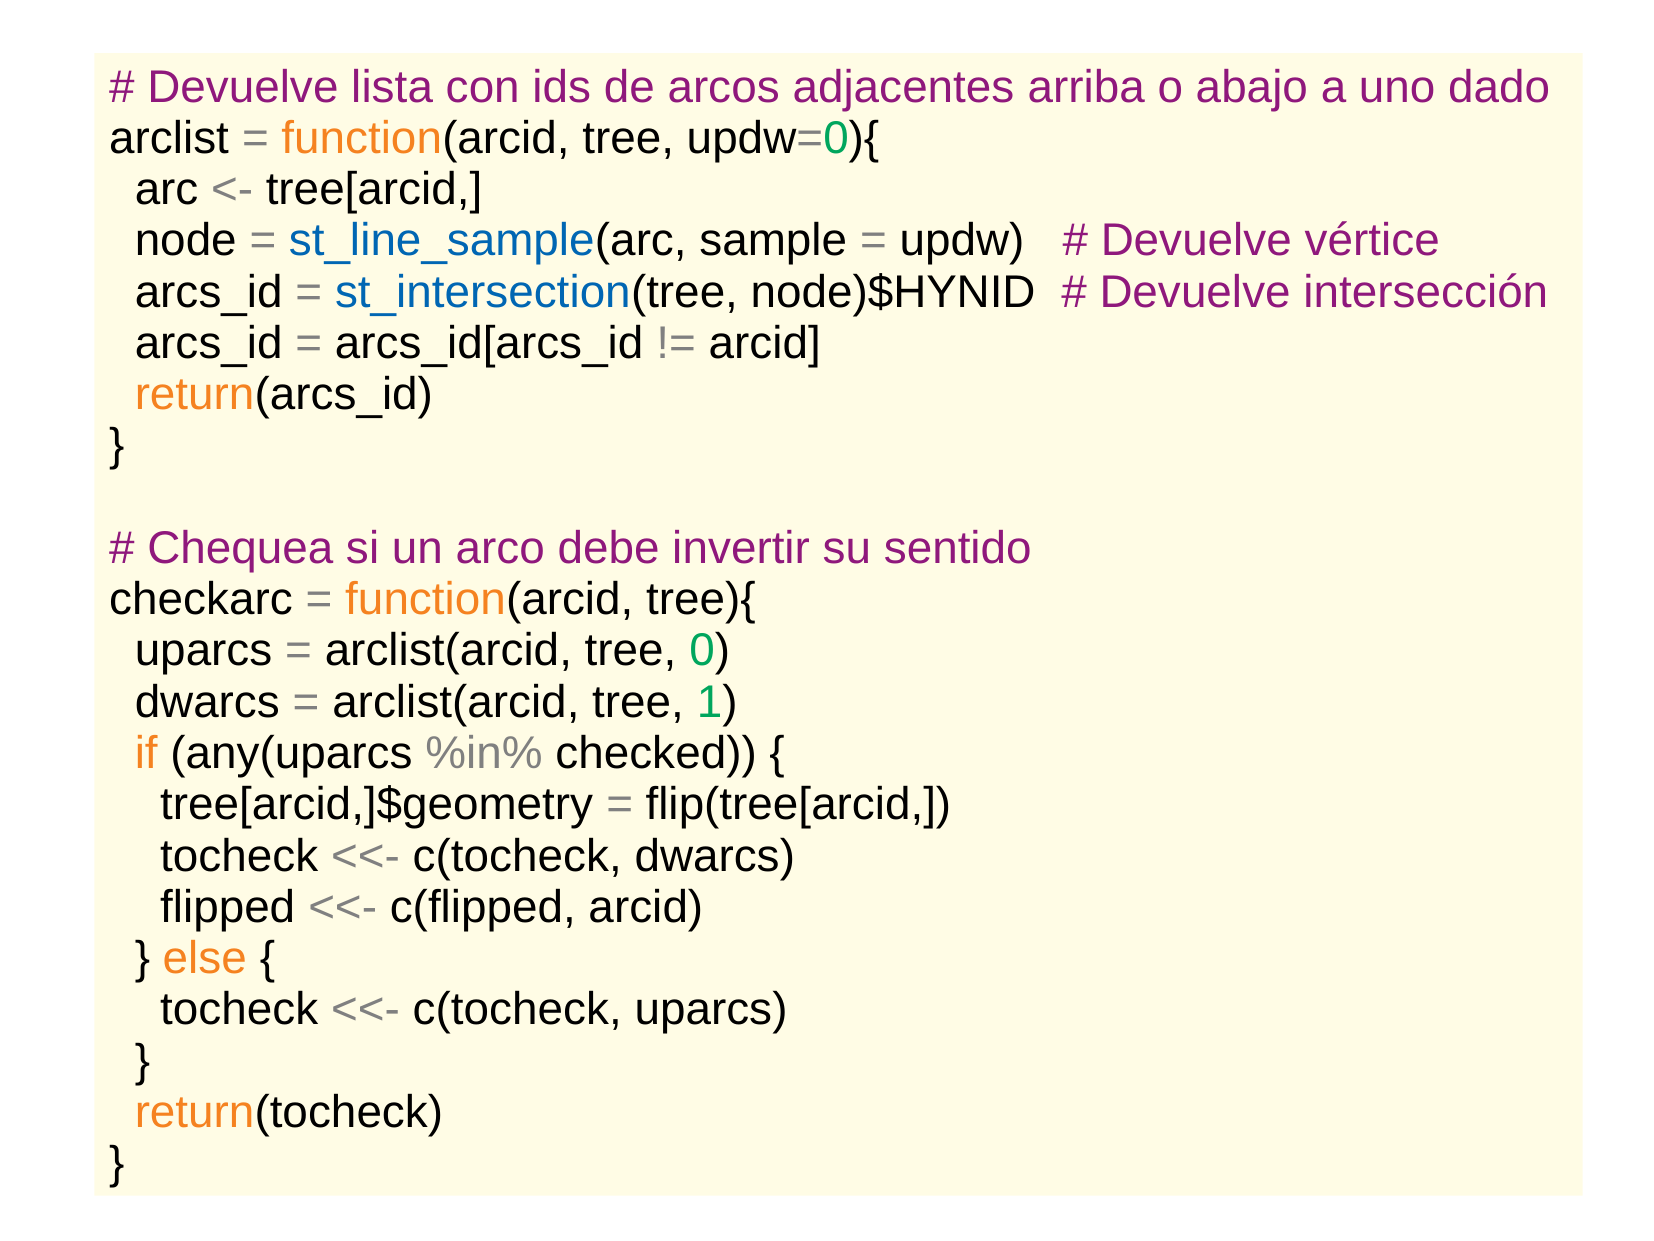

# Devuelve lista con ids de arcos adjacentes arriba o abajo a uno dado
arclist = function(arcid, tree, updw=0){
 arc <- tree[arcid,]
 node = st_line_sample(arc, sample = updw) # Devuelve vértice
 arcs_id = st_intersection(tree, node)$HYNID # Devuelve intersección
 arcs_id = arcs_id[arcs_id != arcid]
 return(arcs_id)
}
# Chequea si un arco debe invertir su sentido
checkarc = function(arcid, tree){
 uparcs = arclist(arcid, tree, 0)
 dwarcs = arclist(arcid, tree, 1)
 if (any(uparcs %in% checked)) {
 tree[arcid,]$geometry = flip(tree[arcid,])
 tocheck <<- c(tocheck, dwarcs)
 flipped <<- c(flipped, arcid)
 } else {
 tocheck <<- c(tocheck, uparcs)
 }
 return(tocheck)
}